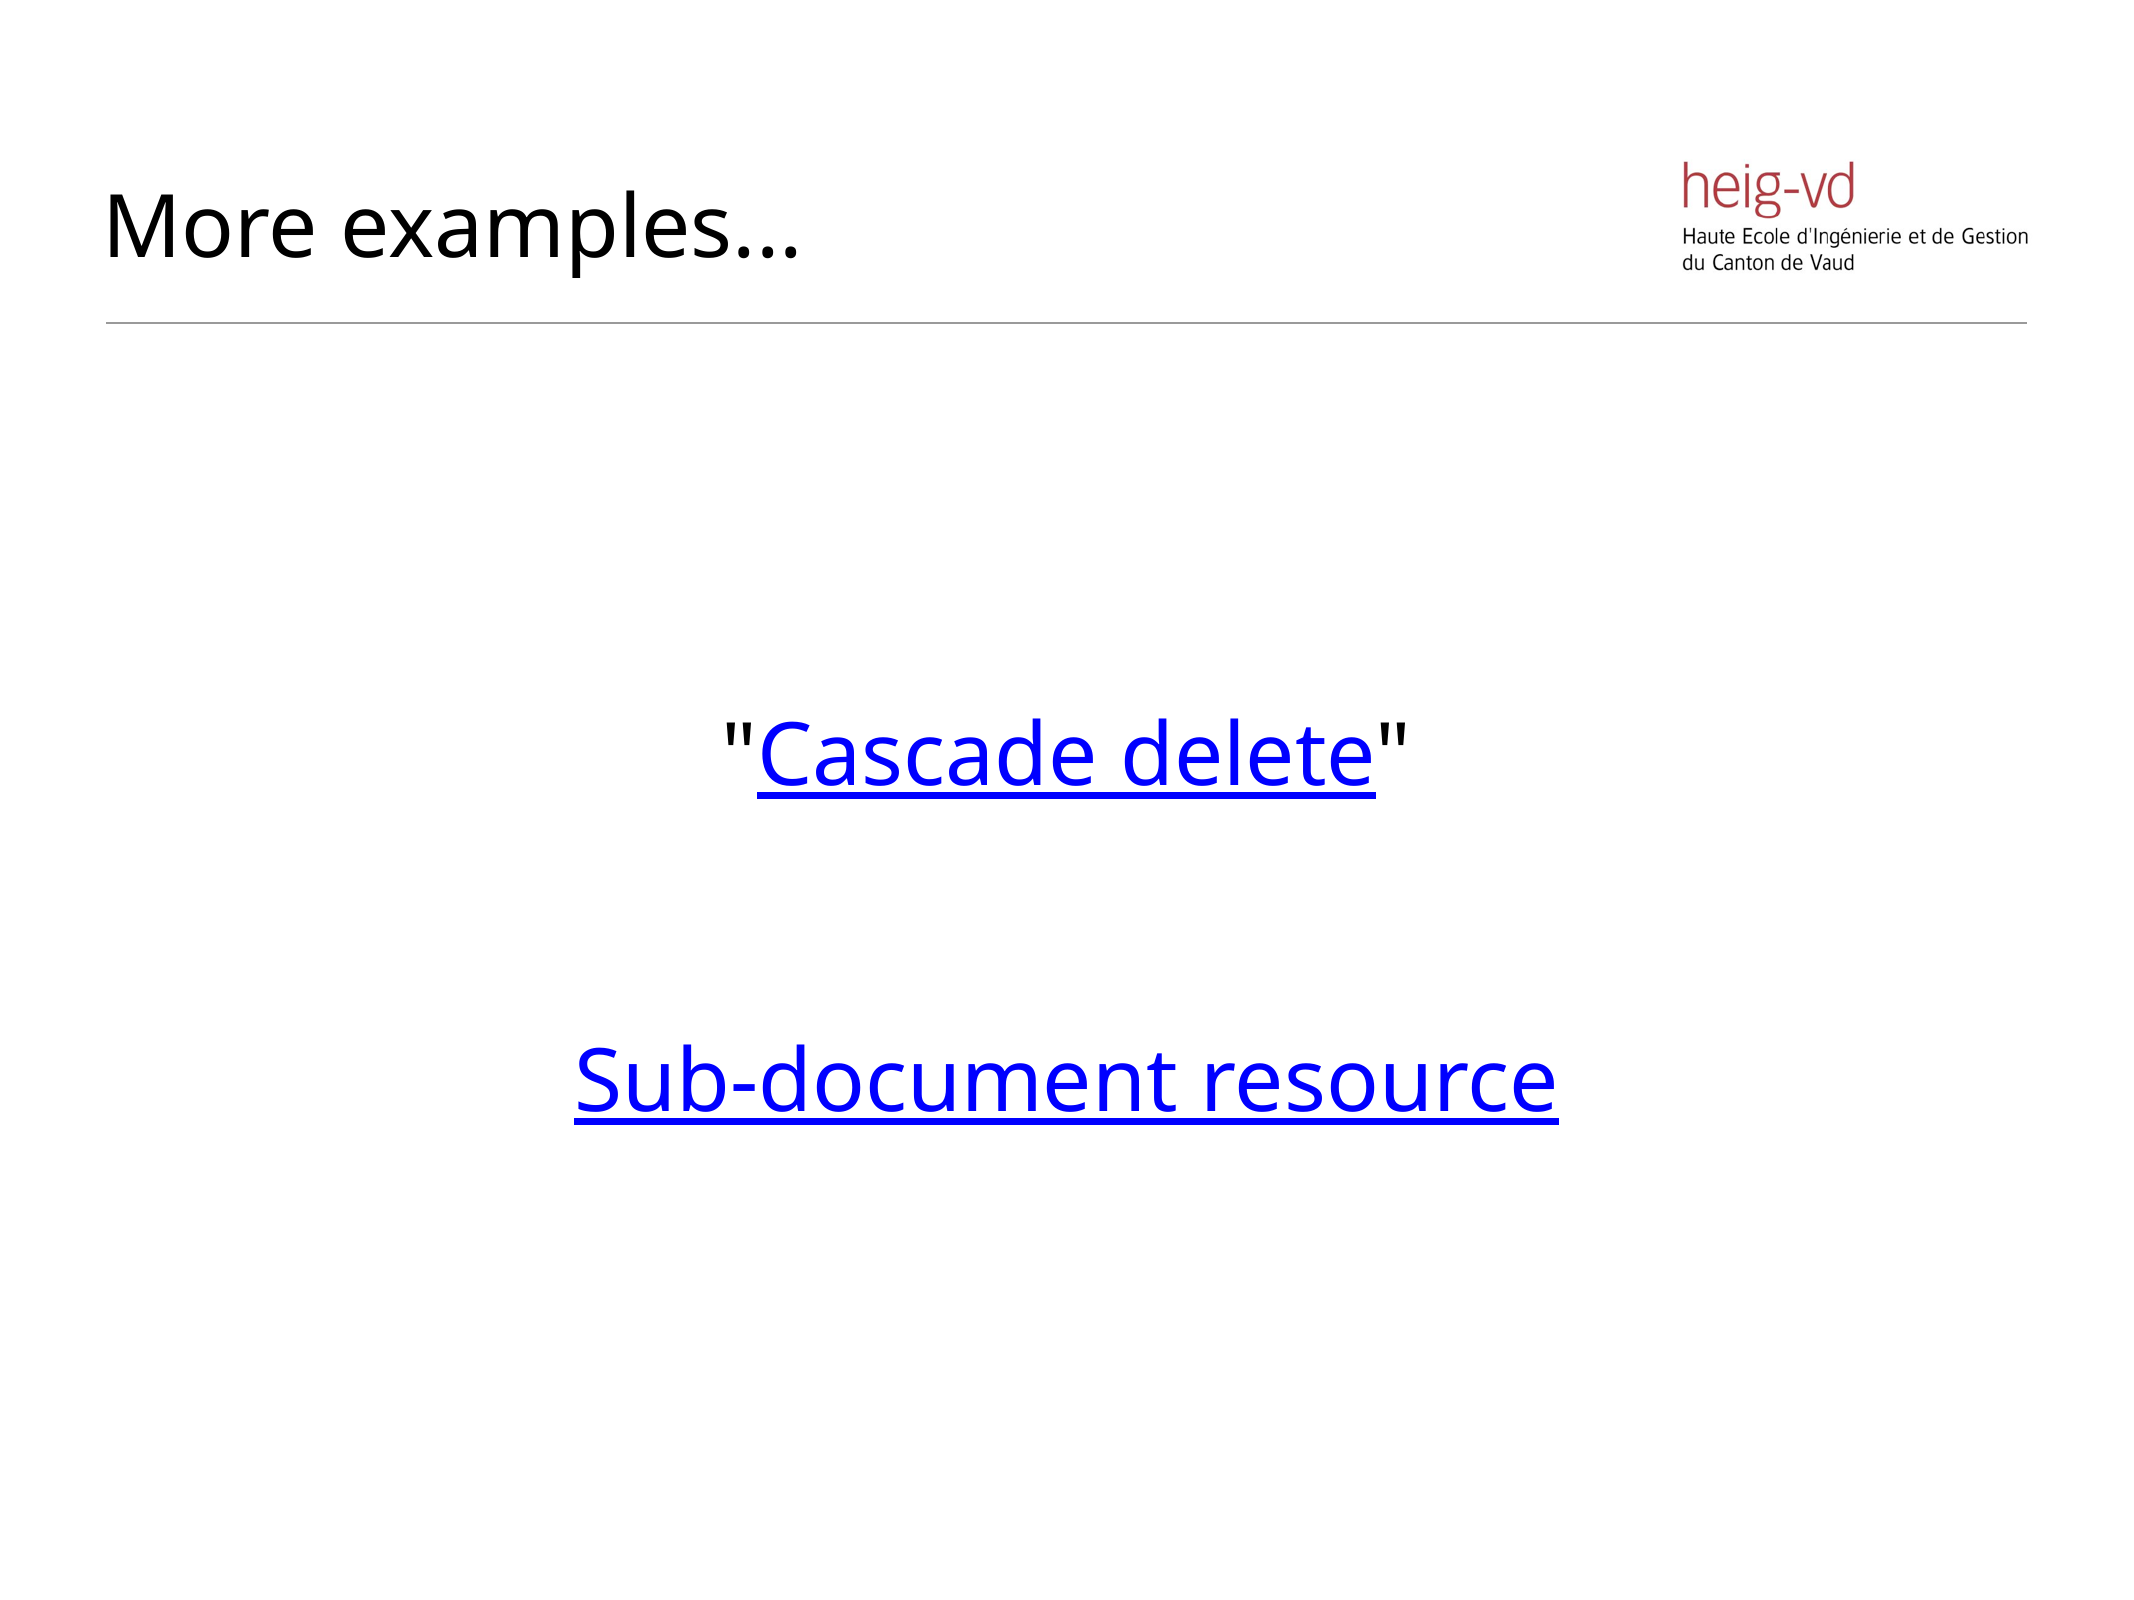

# More examples...
"Cascade delete"
Sub-document resource